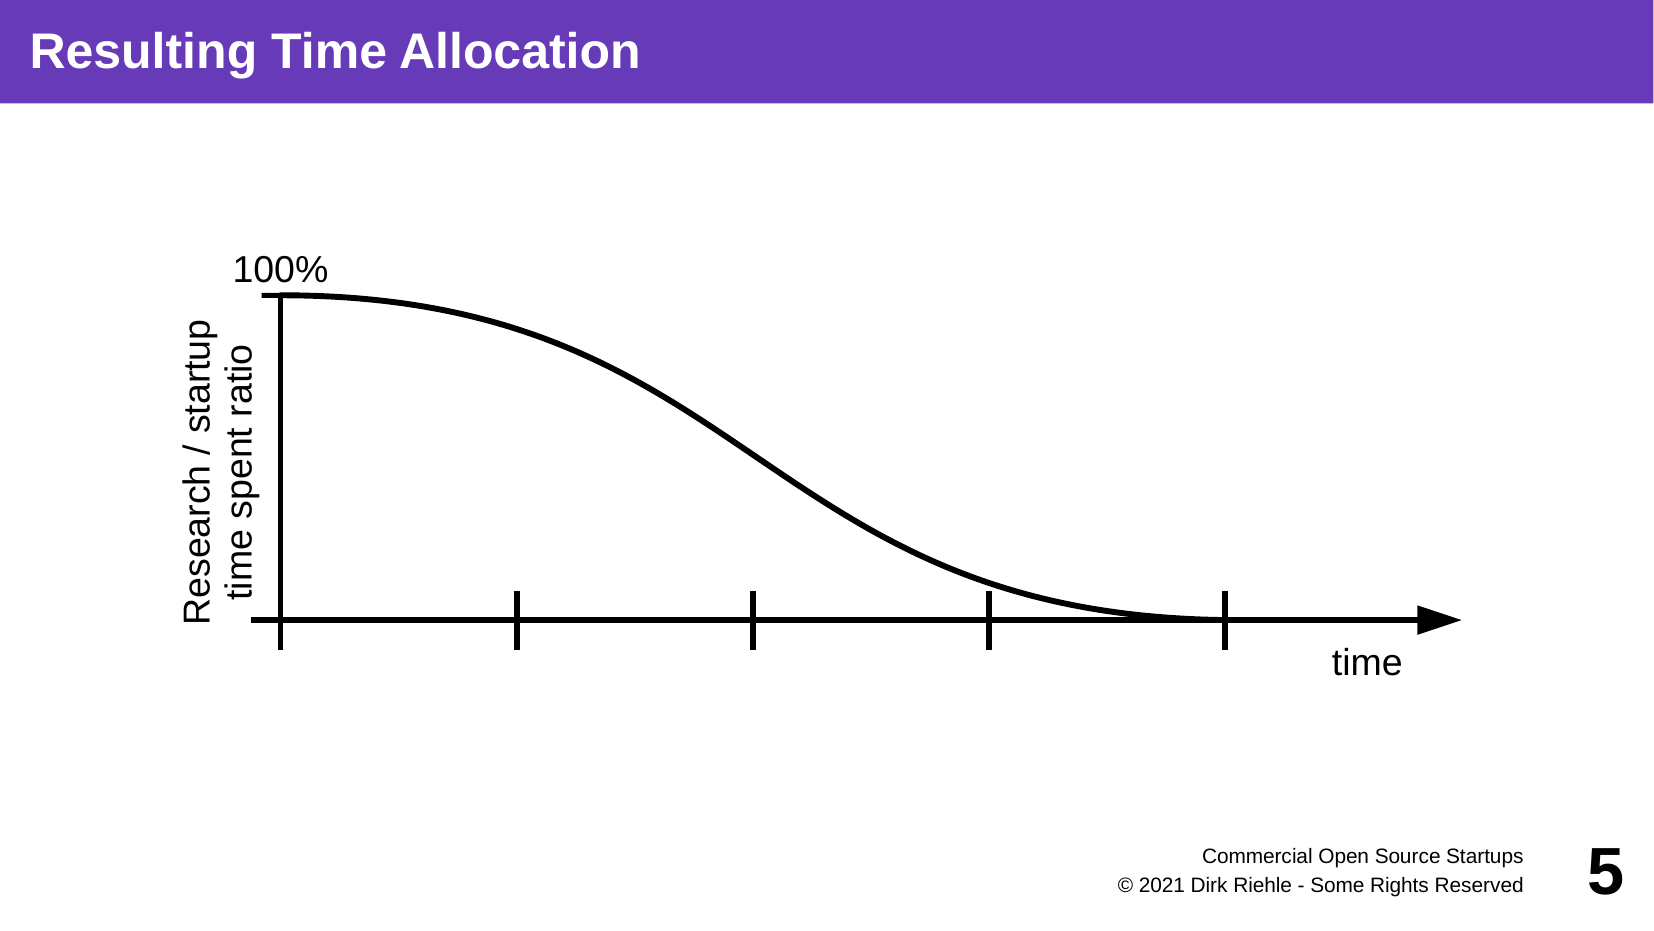

# Resulting Time Allocation
100%
Research / startup
time spent ratio
time
Commercial Open Source Startups
5
© 2021 Dirk Riehle - Some Rights Reserved